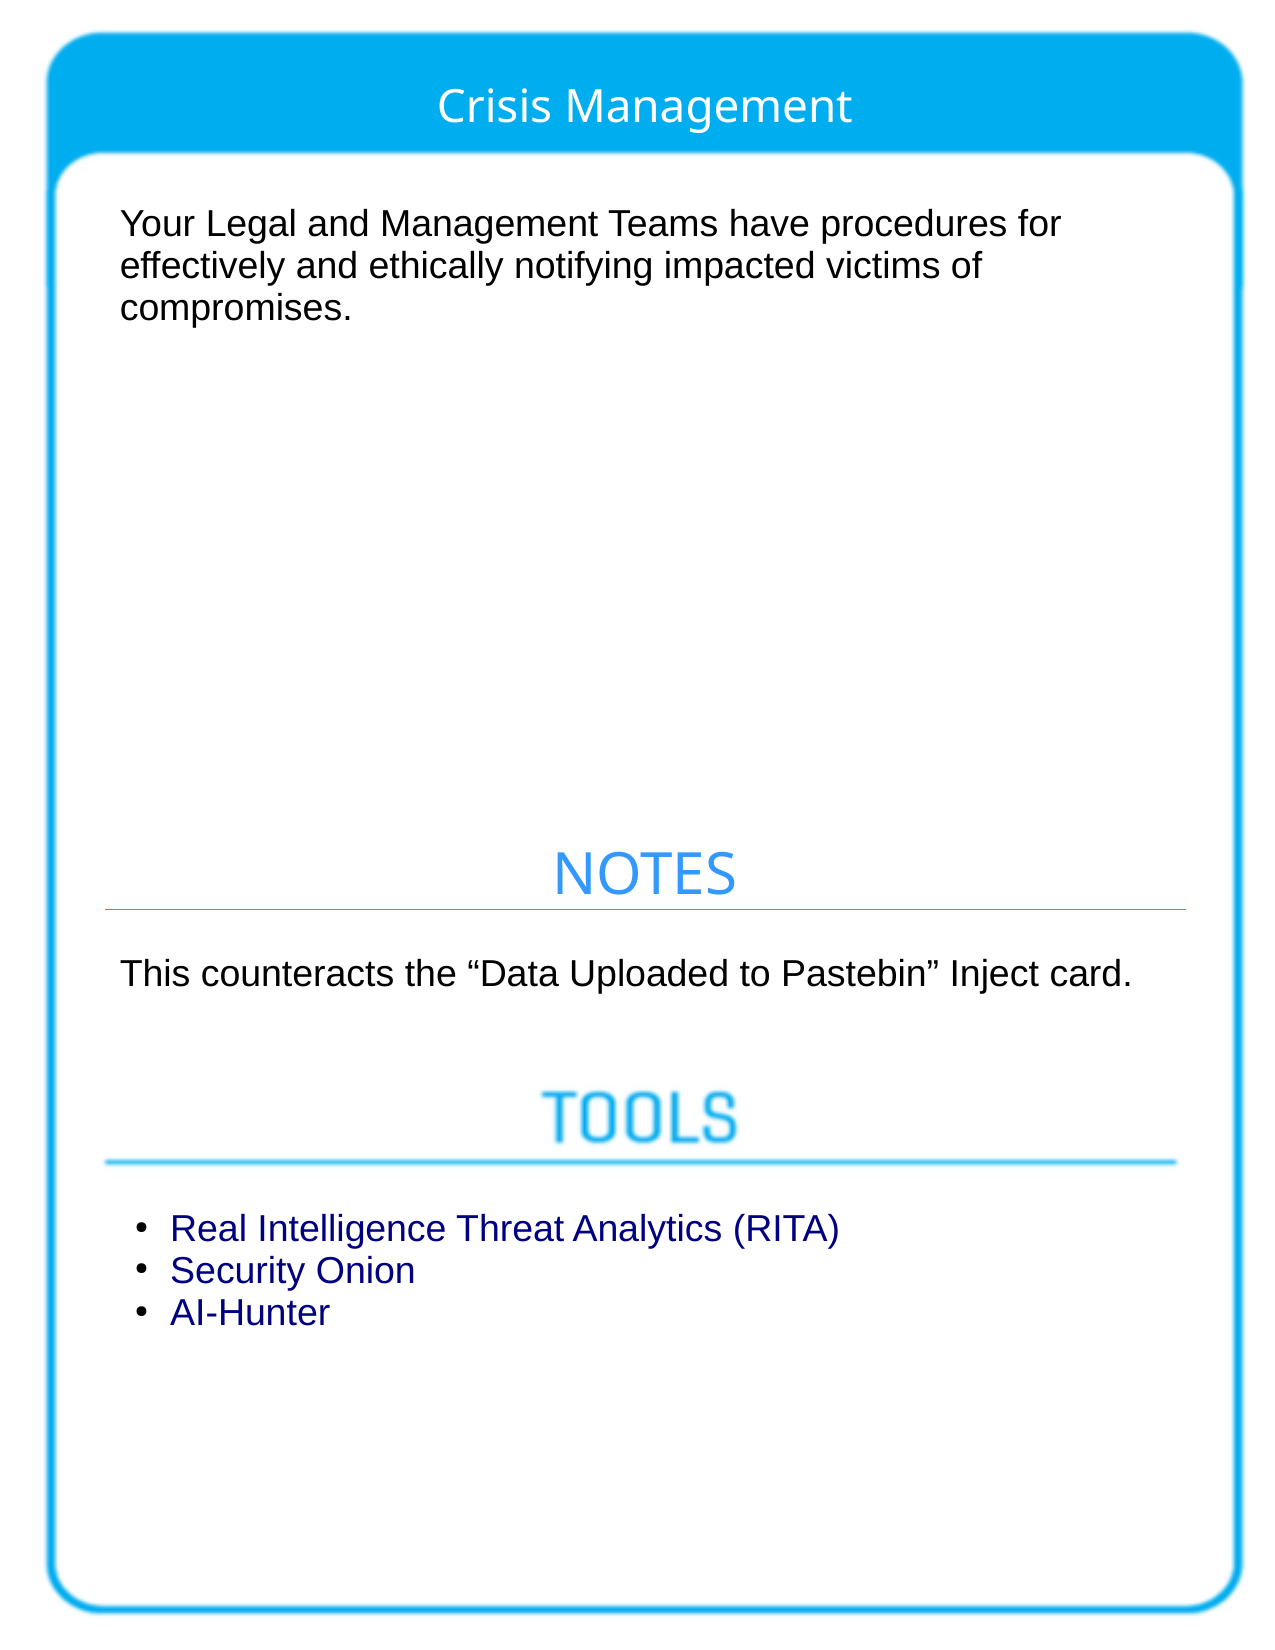

Crisis Management
Your Legal and Management Teams have procedures for effectively and ethically notifying impacted victims of compromises.
NOTES
This counteracts the “Data Uploaded to Pastebin” Inject card.
Real Intelligence Threat Analytics (RITA)
Security Onion
AI-Hunter